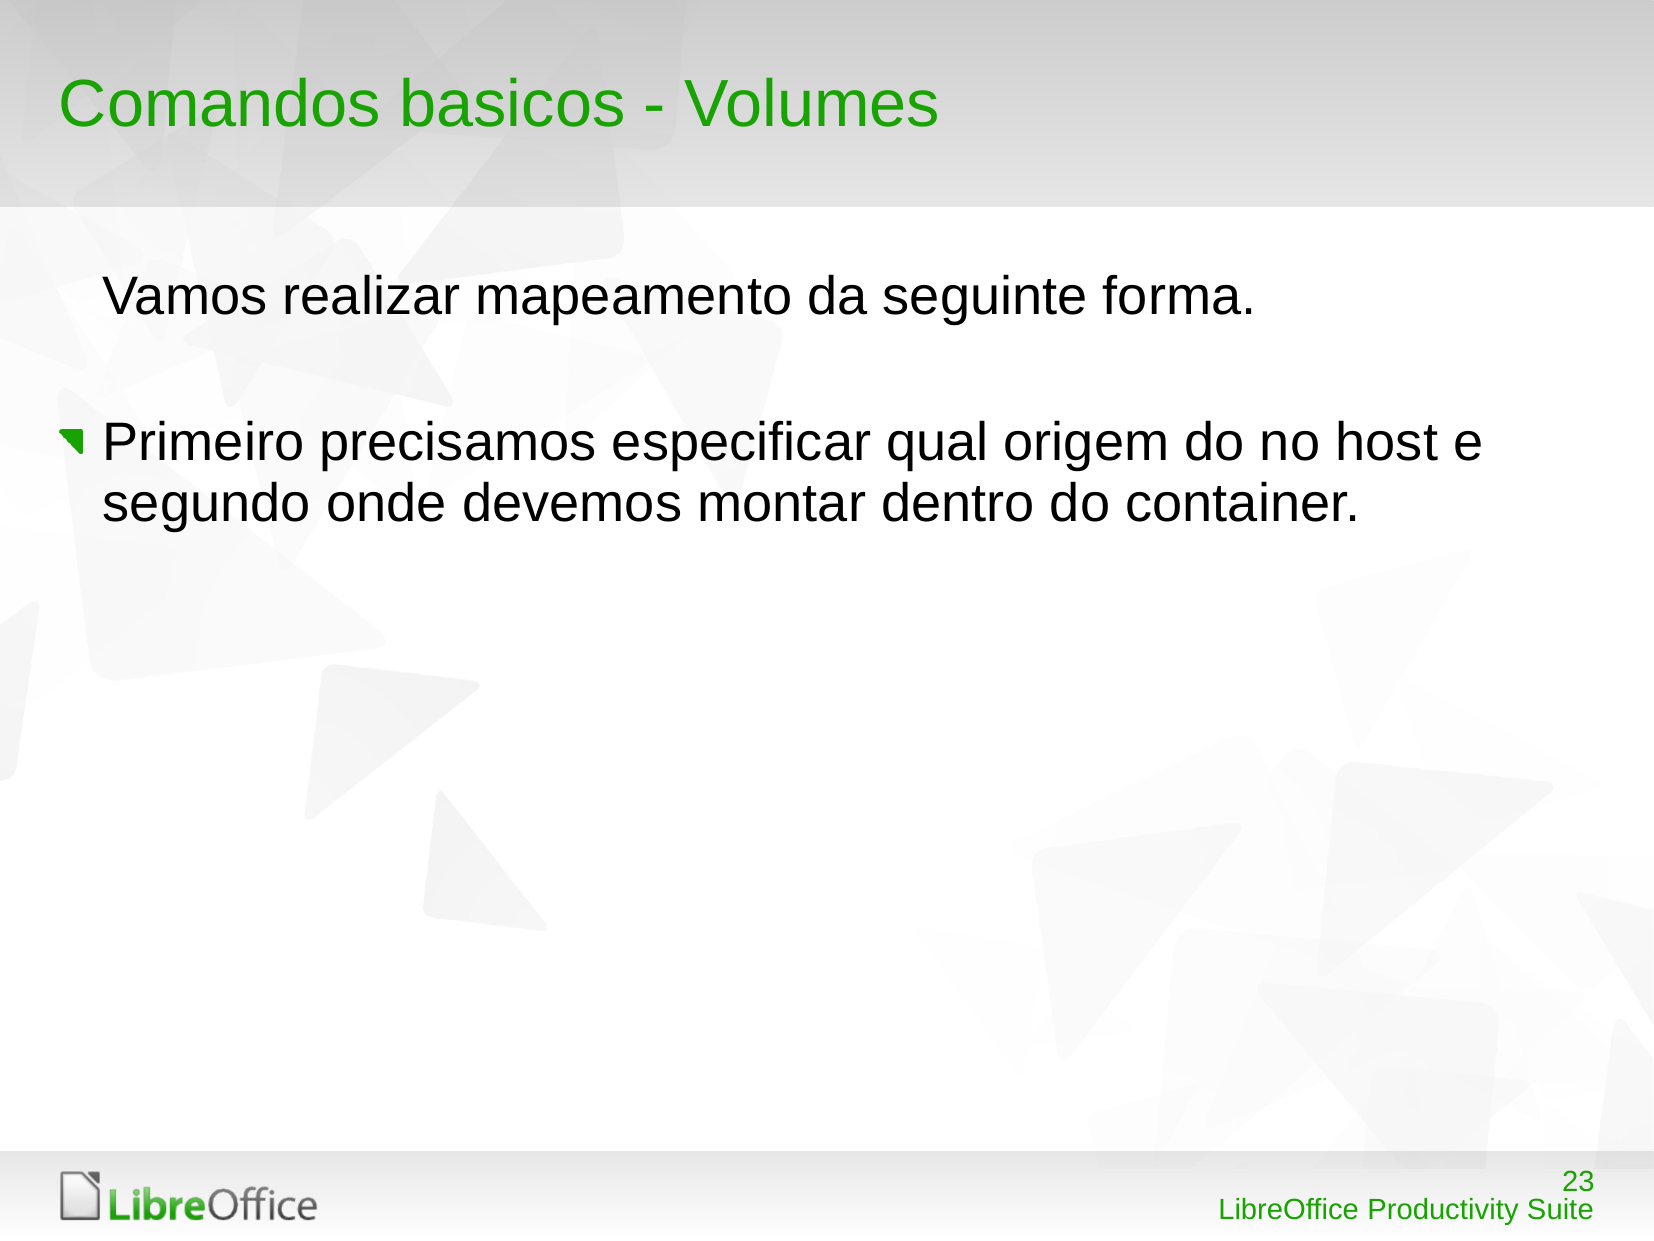

# Comandos basicos - Volumes
Vamos realizar mapeamento da seguinte forma.
Primeiro precisamos especificar qual origem do no host e segundo onde devemos montar dentro do container.
23
LibreOffice Productivity Suite